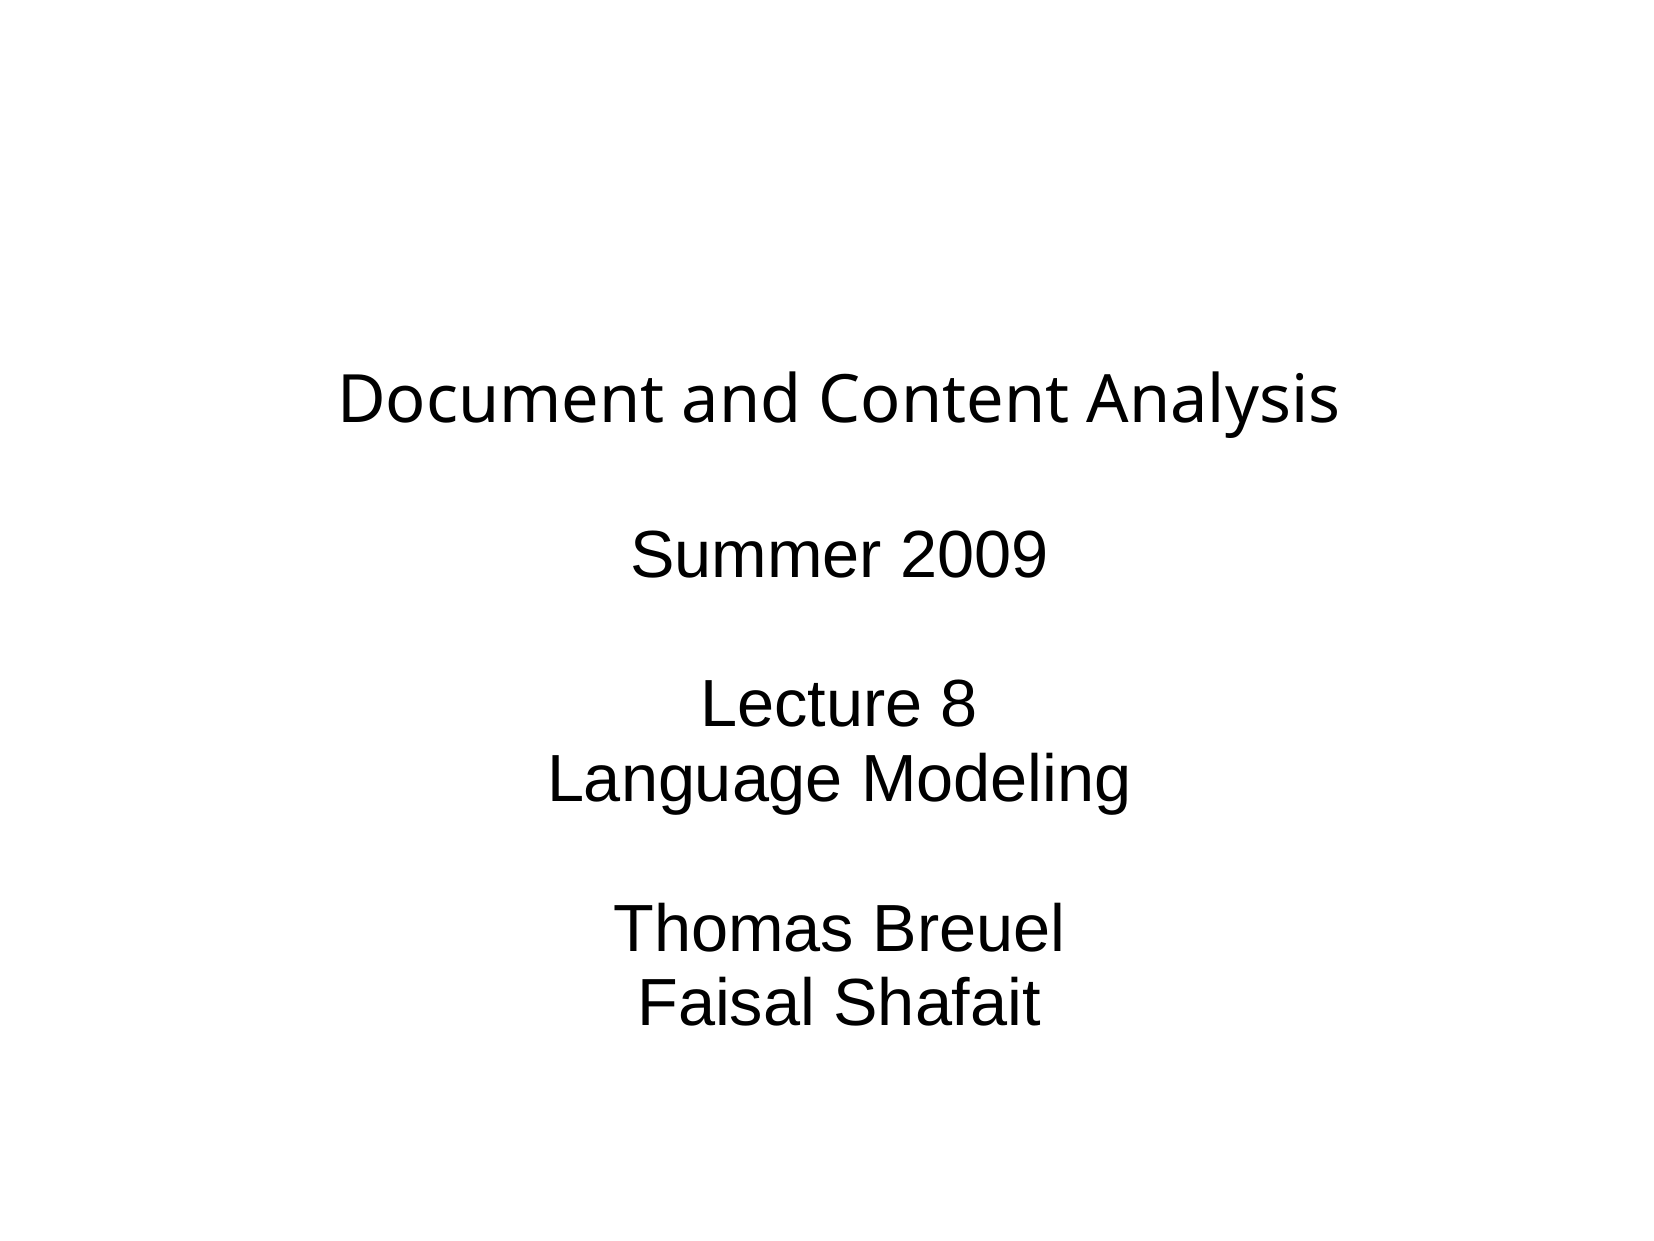

#
Document and Content Analysis
Summer 2009
Lecture 8
Language Modeling
Thomas Breuel
Faisal Shafait